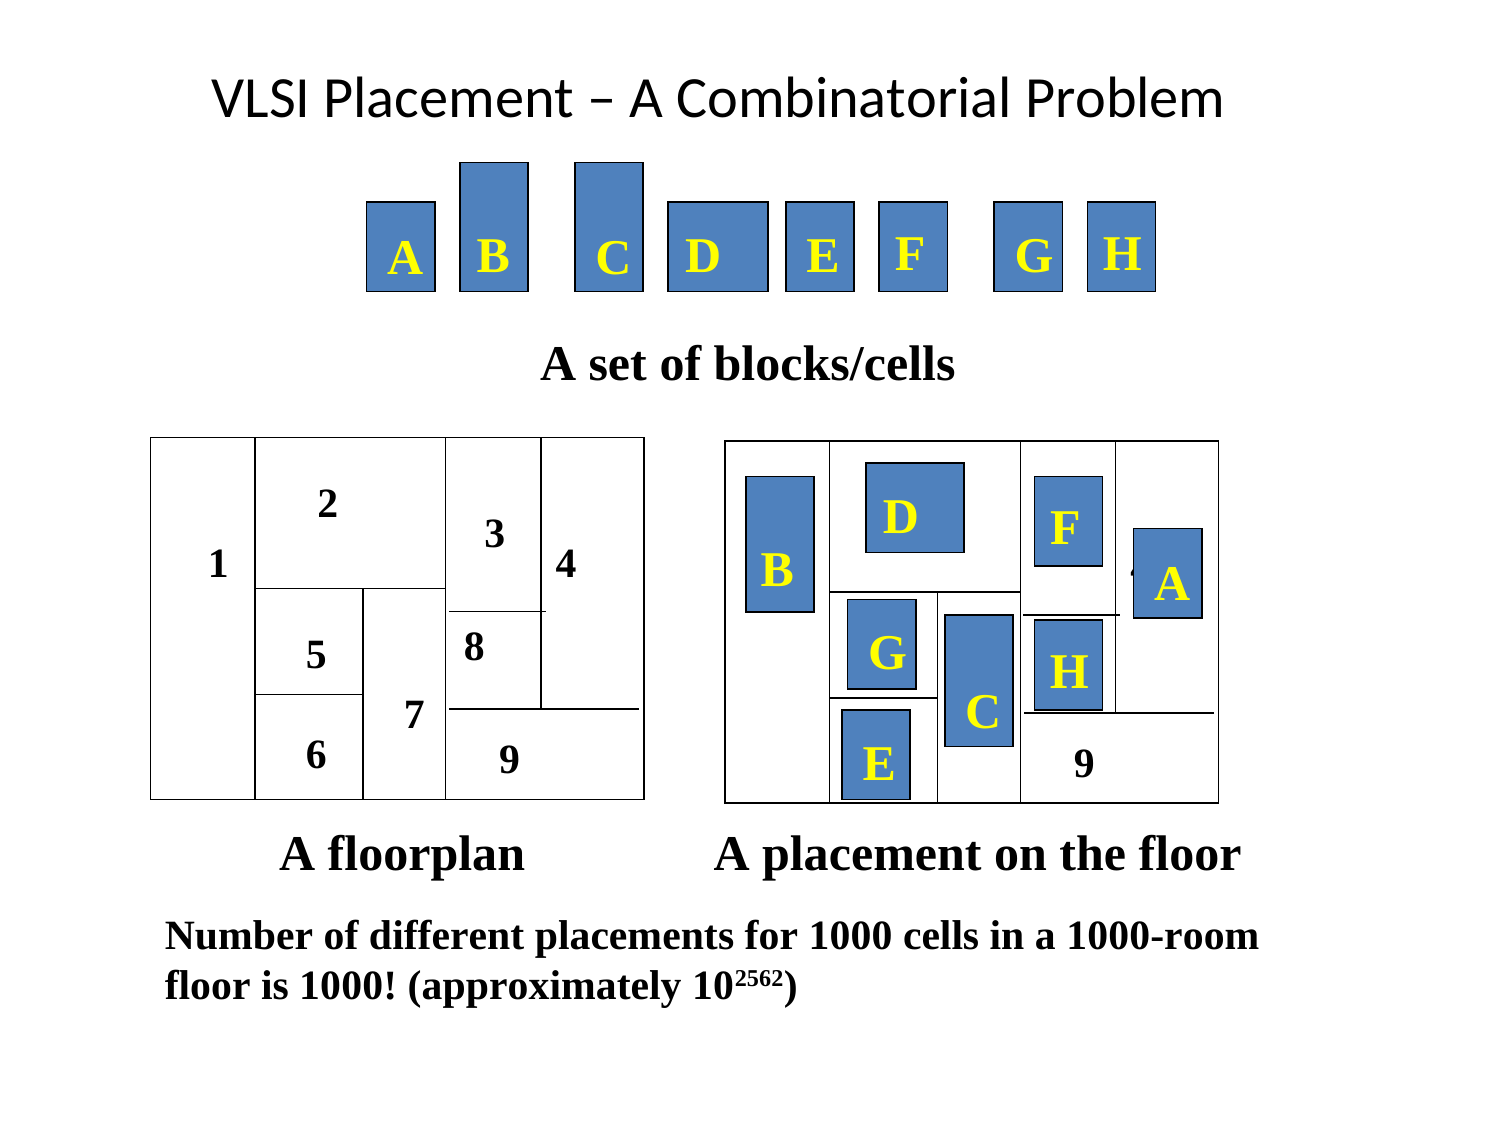

# VLSI Placement – A Combinatorial Problem
F
H
B
D
E
G
A
C
A set of blocks/cells
2
3
1
4
8
5
7
6
9
A floorplan
2
D
F
3
B
1
4
A
G
8
5
H
C
7
E
6
9
A placement on the floor
Number of different placements for 1000 cells in a 1000-room floor is 1000! (approximately 102562)